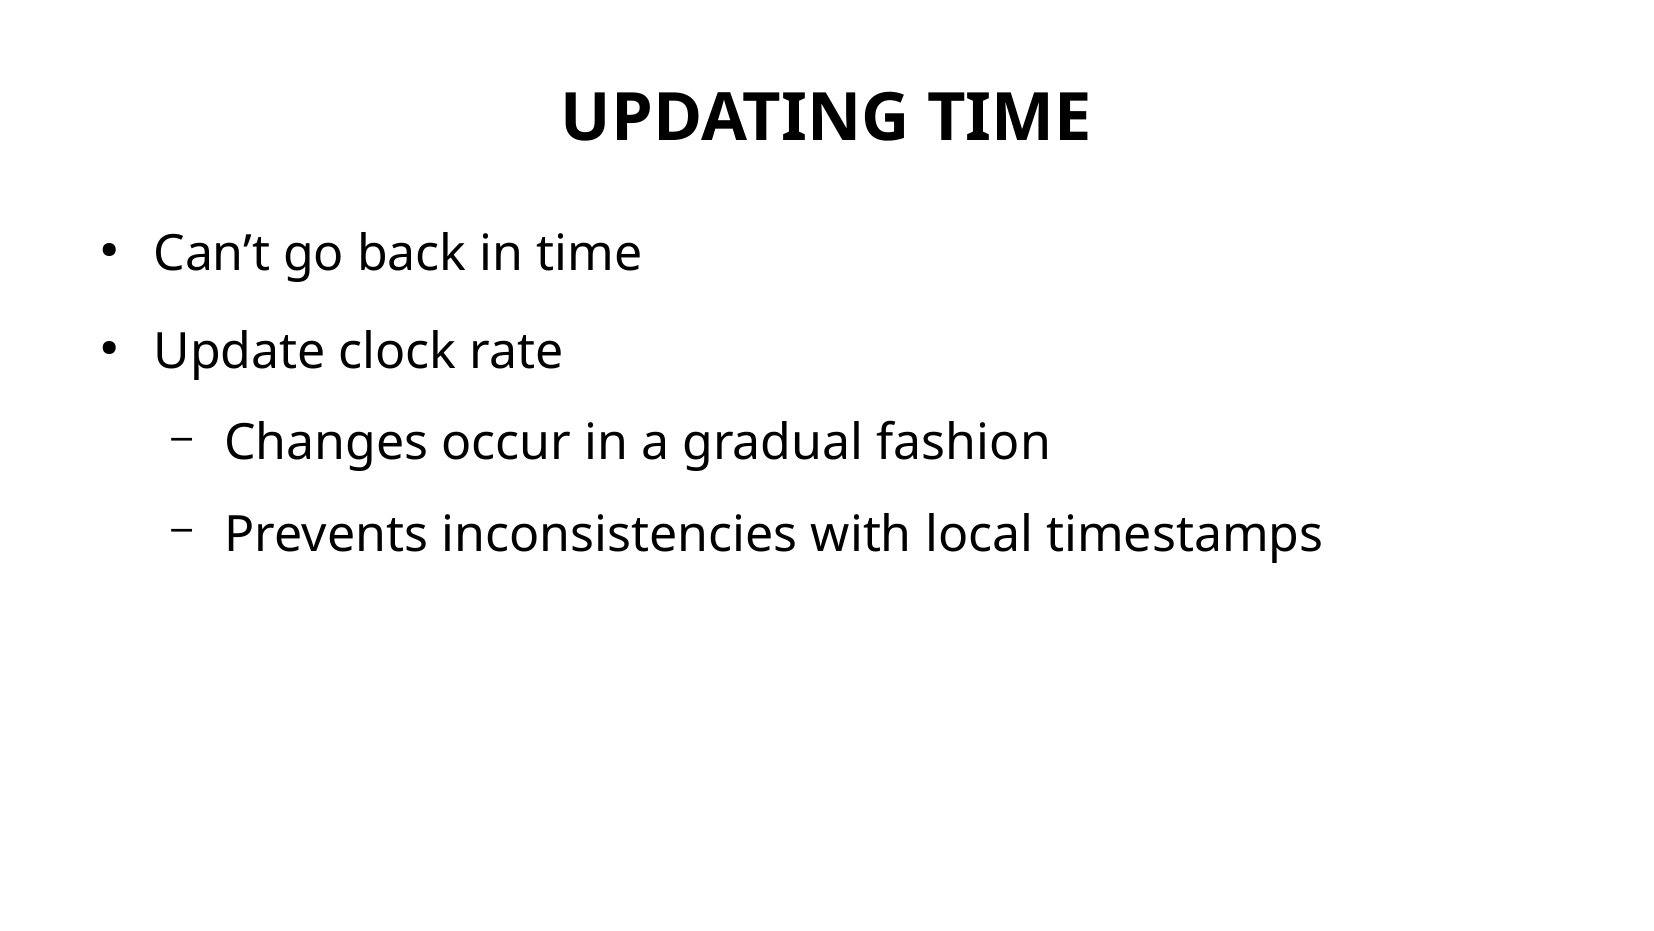

# UPDATING TIME
Can’t go back in time
Update clock rate
Changes occur in a gradual fashion
Prevents inconsistencies with local timestamps